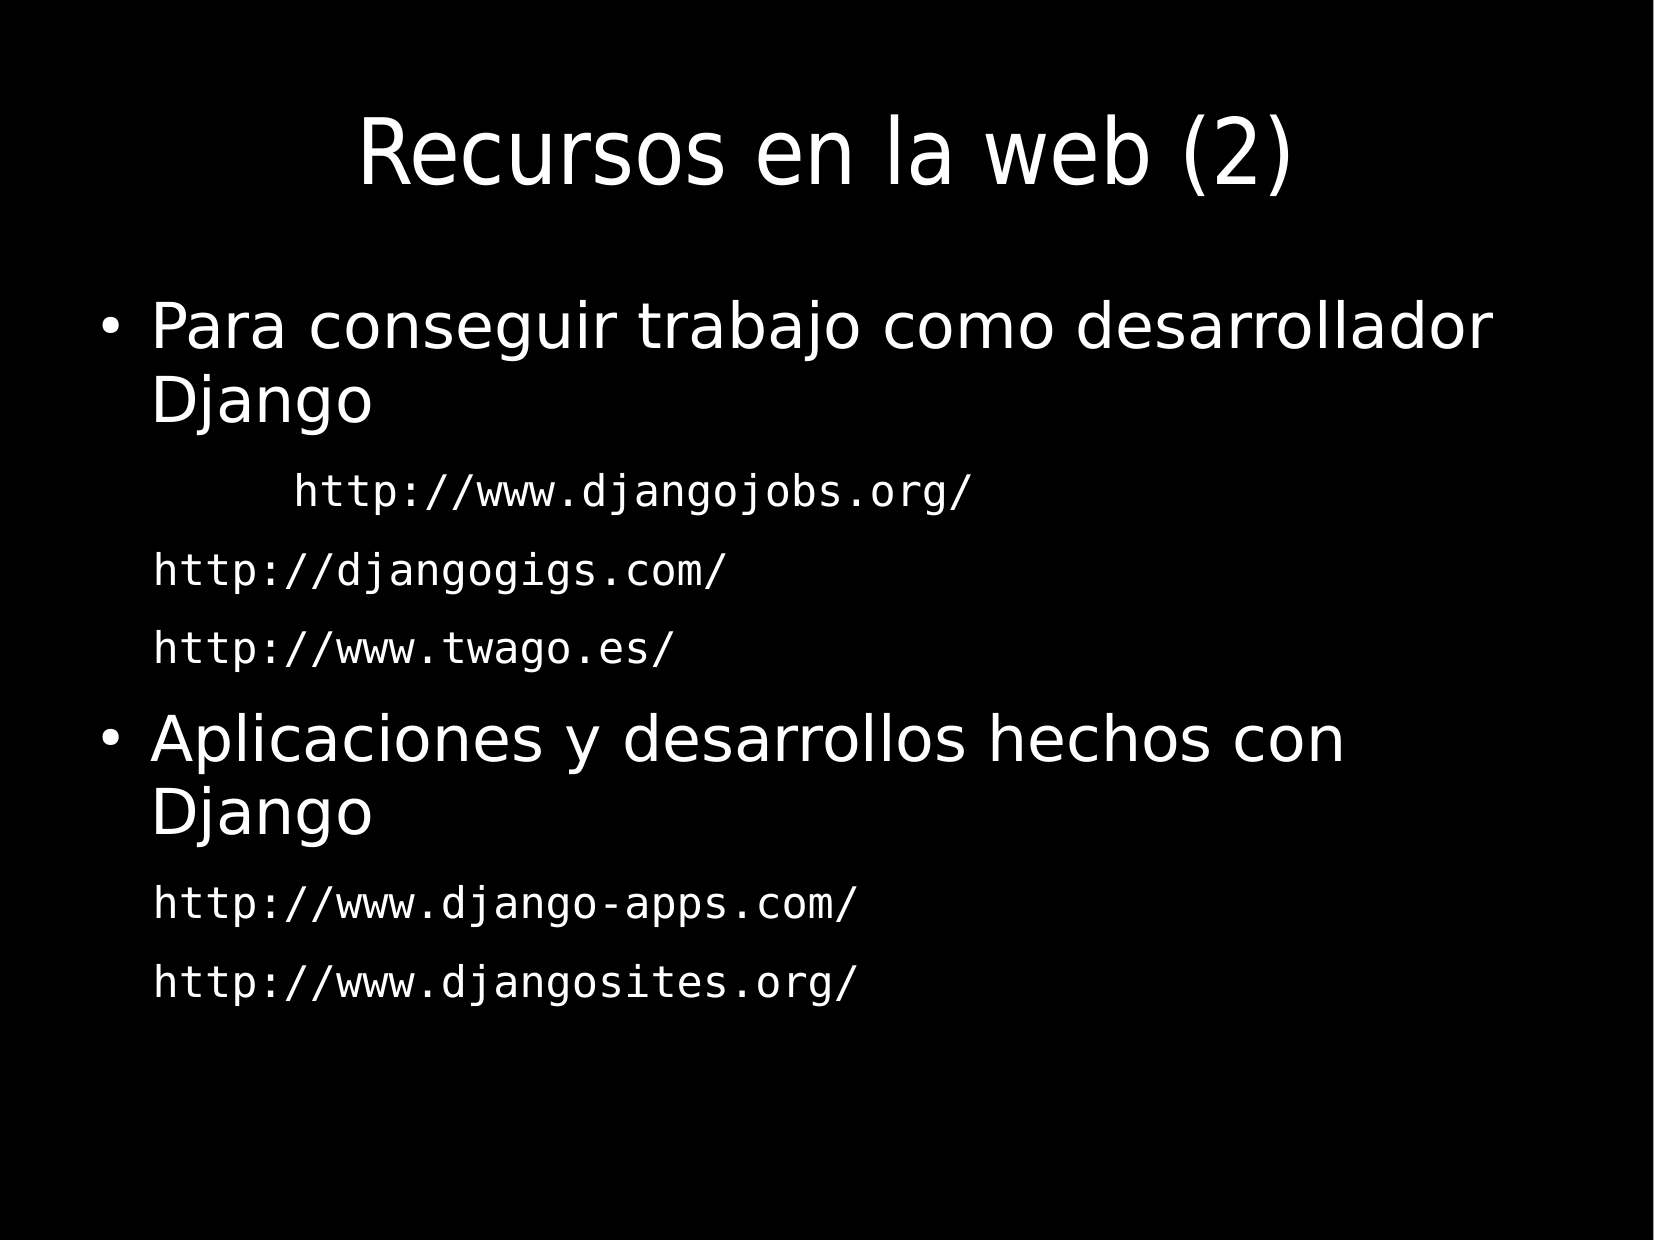

# Recursos en la web (2)
Para conseguir trabajo como desarrollador Django
 		http://www.djangojobs.org/
 			http://djangogigs.com/
 			http://www.twago.es/
Aplicaciones y desarrollos hechos con Django
 			http://www.django-apps.com/
 			http://www.djangosites.org/